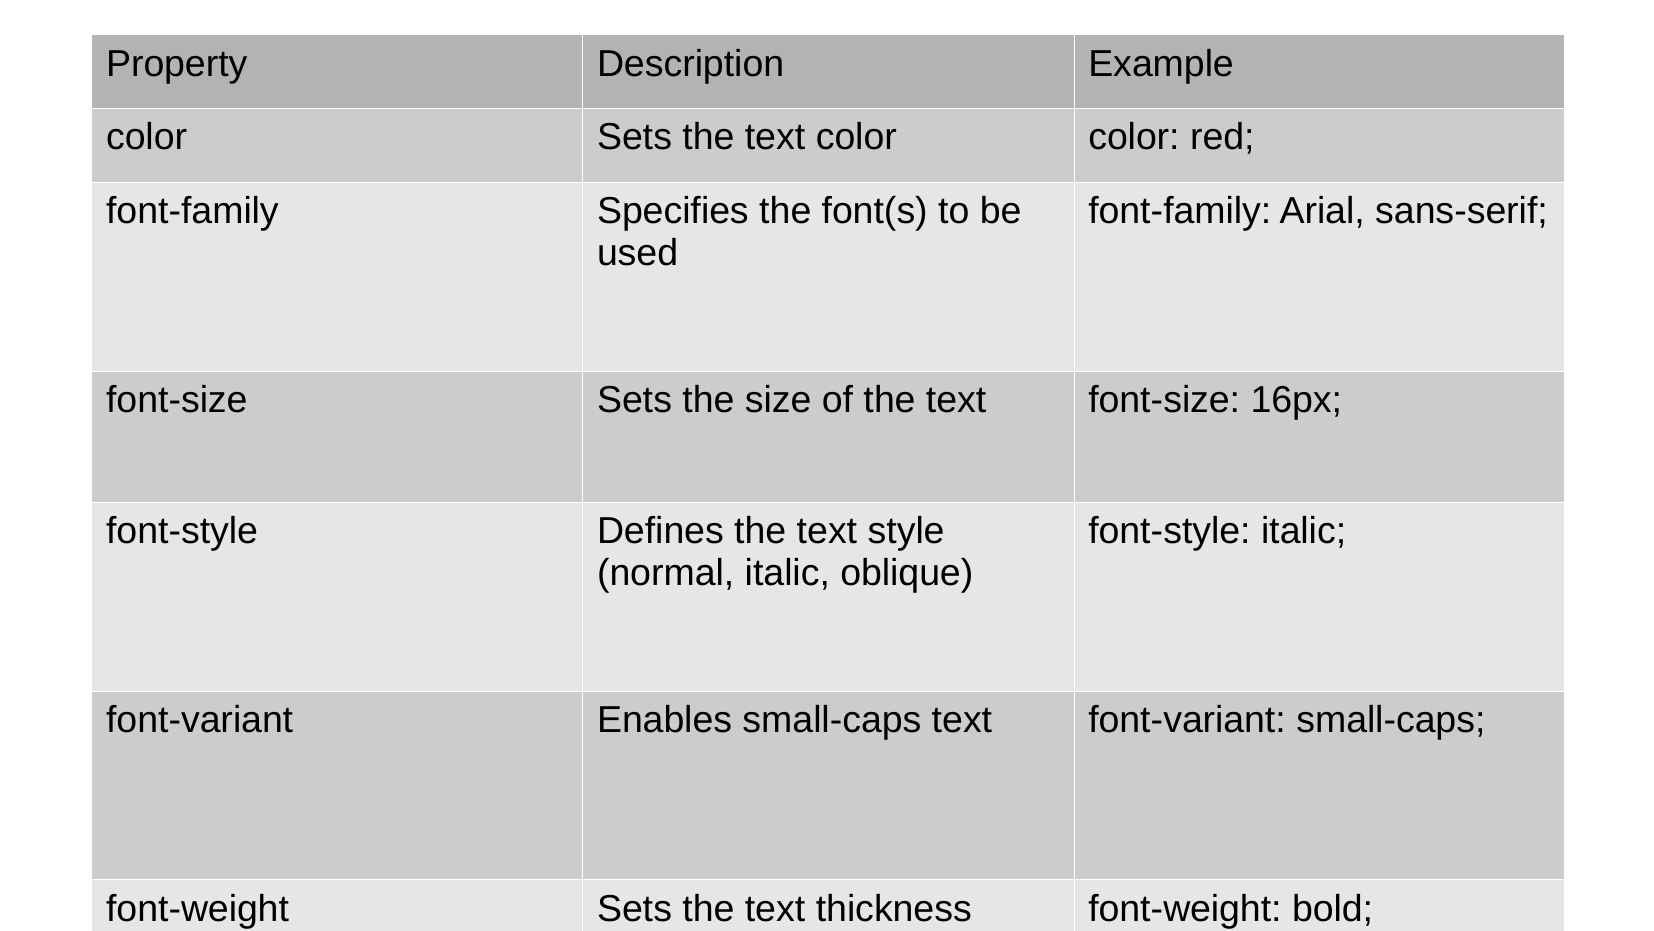

| Property | Description | Example |
| --- | --- | --- |
| color | Sets the text color | color: red; |
| font-family | Specifies the font(s) to be used | font-family: Arial, sans-serif; |
| font-size | Sets the size of the text | font-size: 16px; |
| font-style | Defines the text style (normal, italic, oblique) | font-style: italic; |
| font-variant | Enables small-caps text | font-variant: small-caps; |
| font-weight | Sets the text thickness (normal, bold, lighter, bolder, 100-900) | font-weight: bold; |